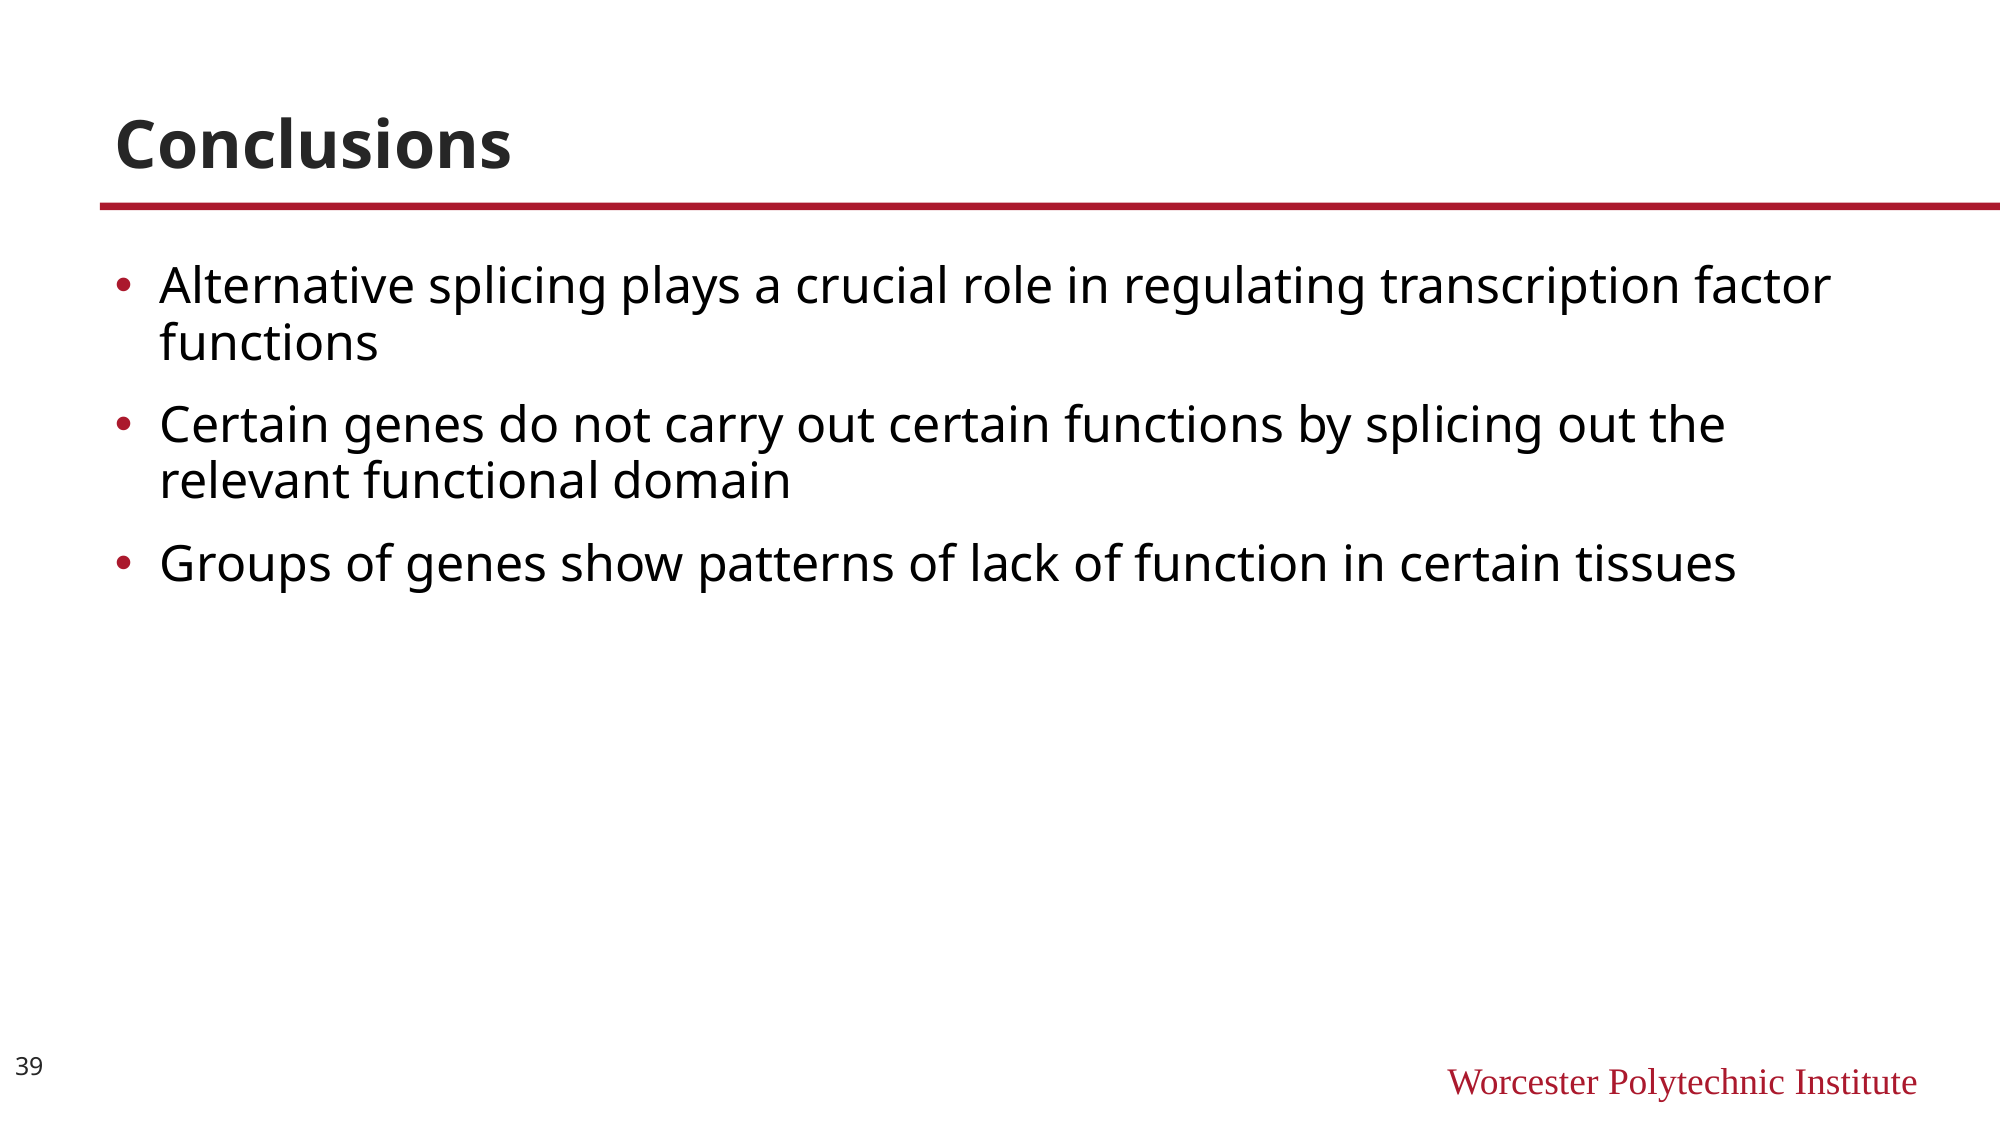

# Conclusions
Alternative splicing plays a crucial role in regulating transcription factor functions
Certain genes do not carry out certain functions by splicing out the relevant functional domain
Groups of genes show patterns of lack of function in certain tissues
39